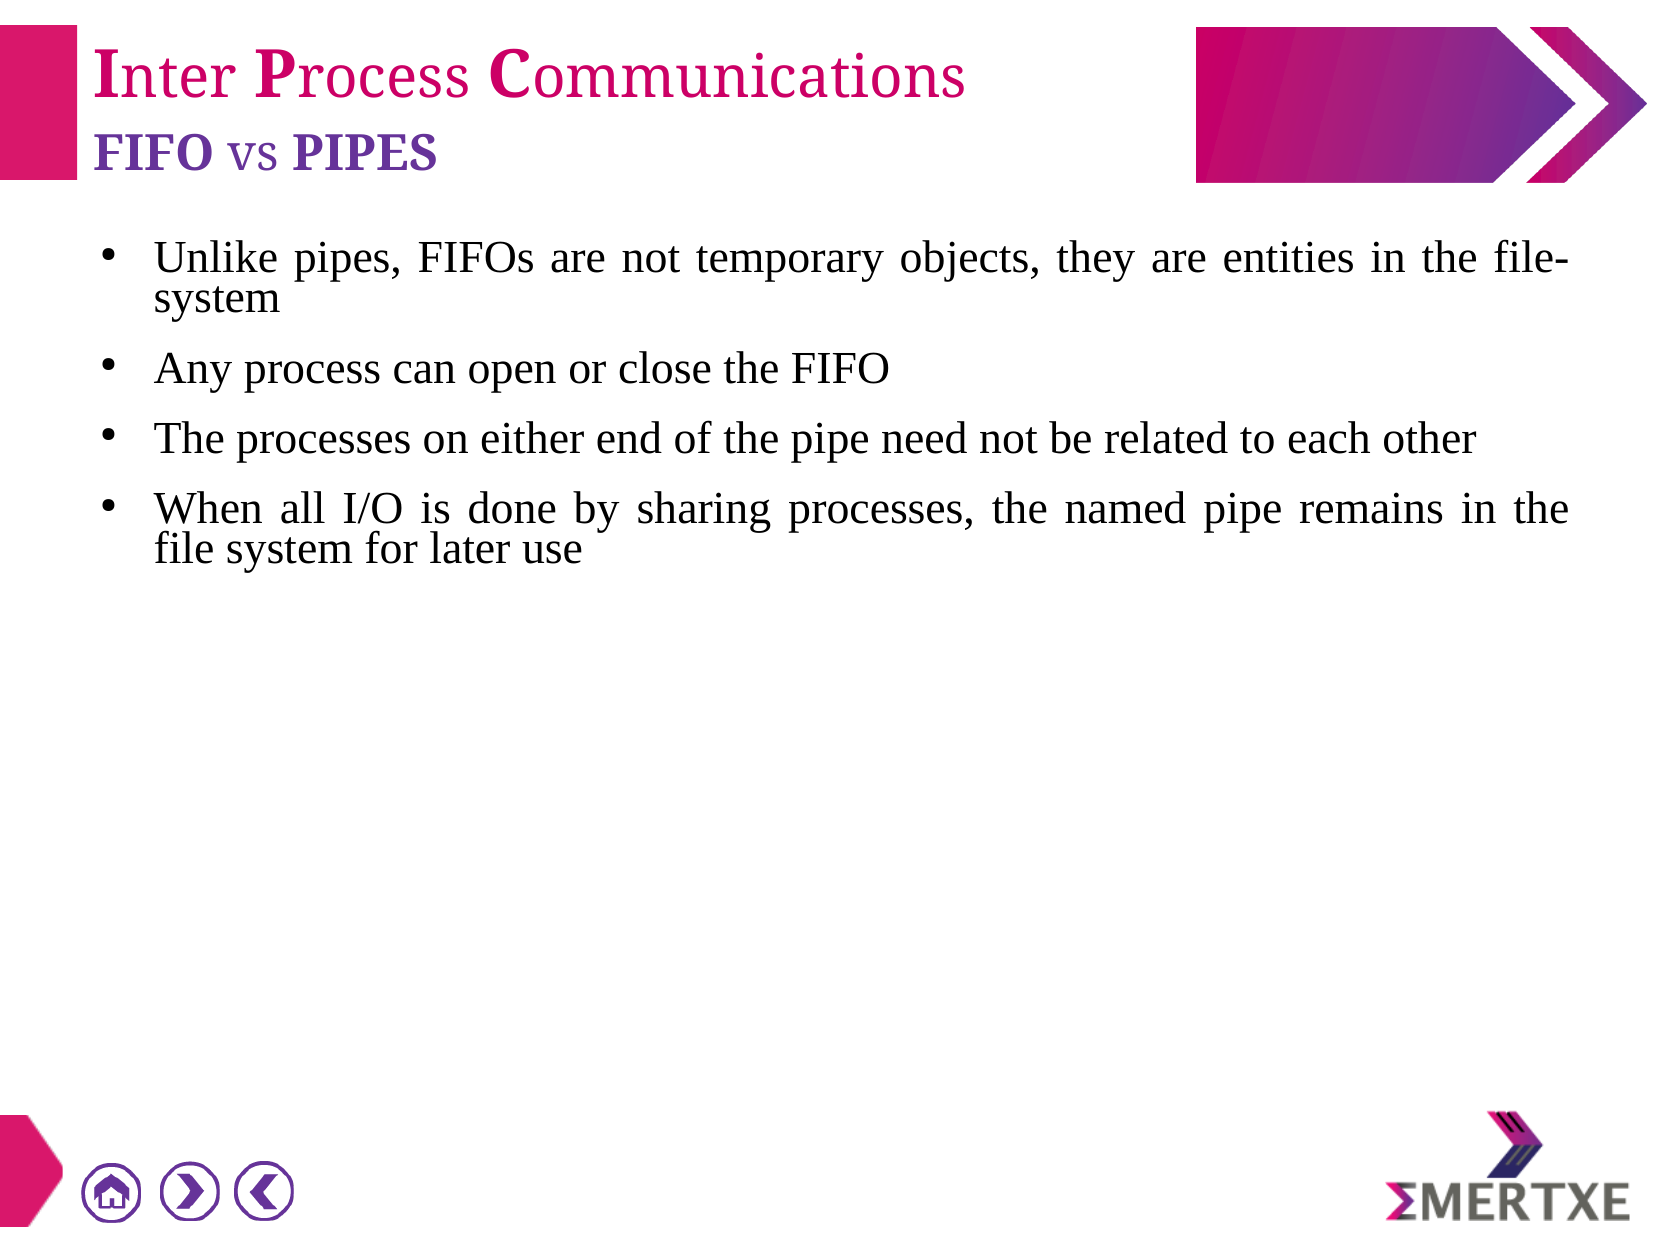

# Inter Process Communications FIFO vs PIPES
Unlike pipes, FIFOs are not temporary objects, they are entities in the file-system
Any process can open or close the FIFO
The processes on either end of the pipe need not be related to each other
When all I/O is done by sharing processes, the named pipe remains in the file system for later use